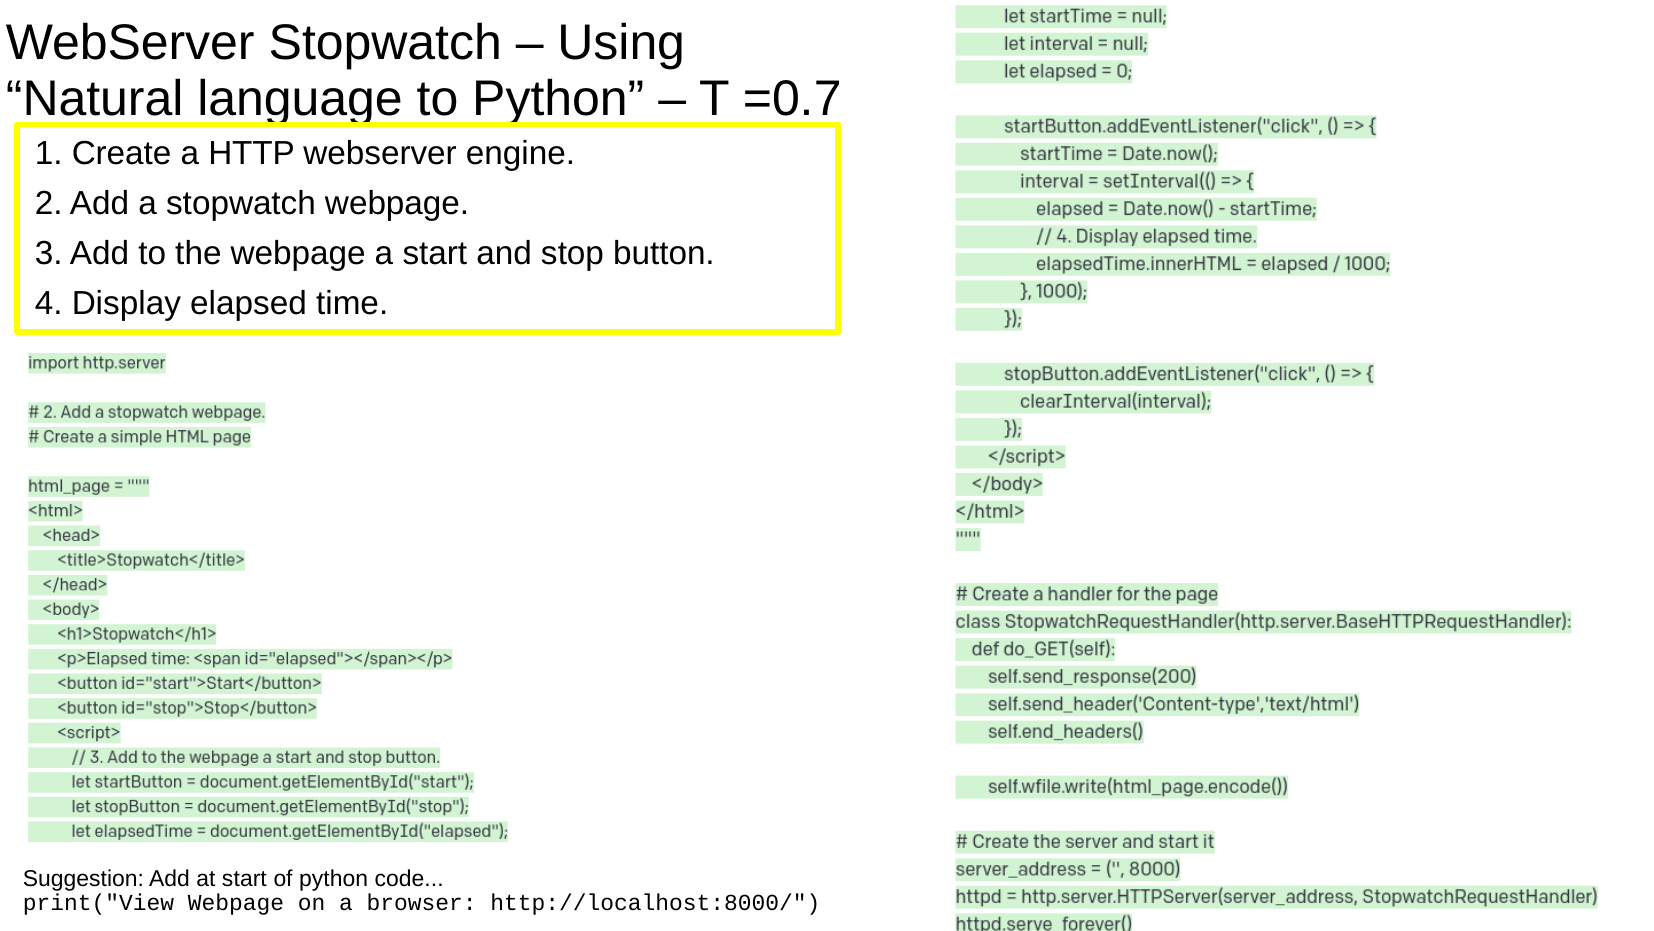

# WebServer Stopwatch – Using “Natural language to Python” – T =0.7
1. Create a HTTP webserver engine.
2. Add a stopwatch webpage.
3. Add to the webpage a start and stop button.
4. Display elapsed time.
Suggestion: Add at start of python code...
print("View Webpage on a browser: http://localhost:8000/")